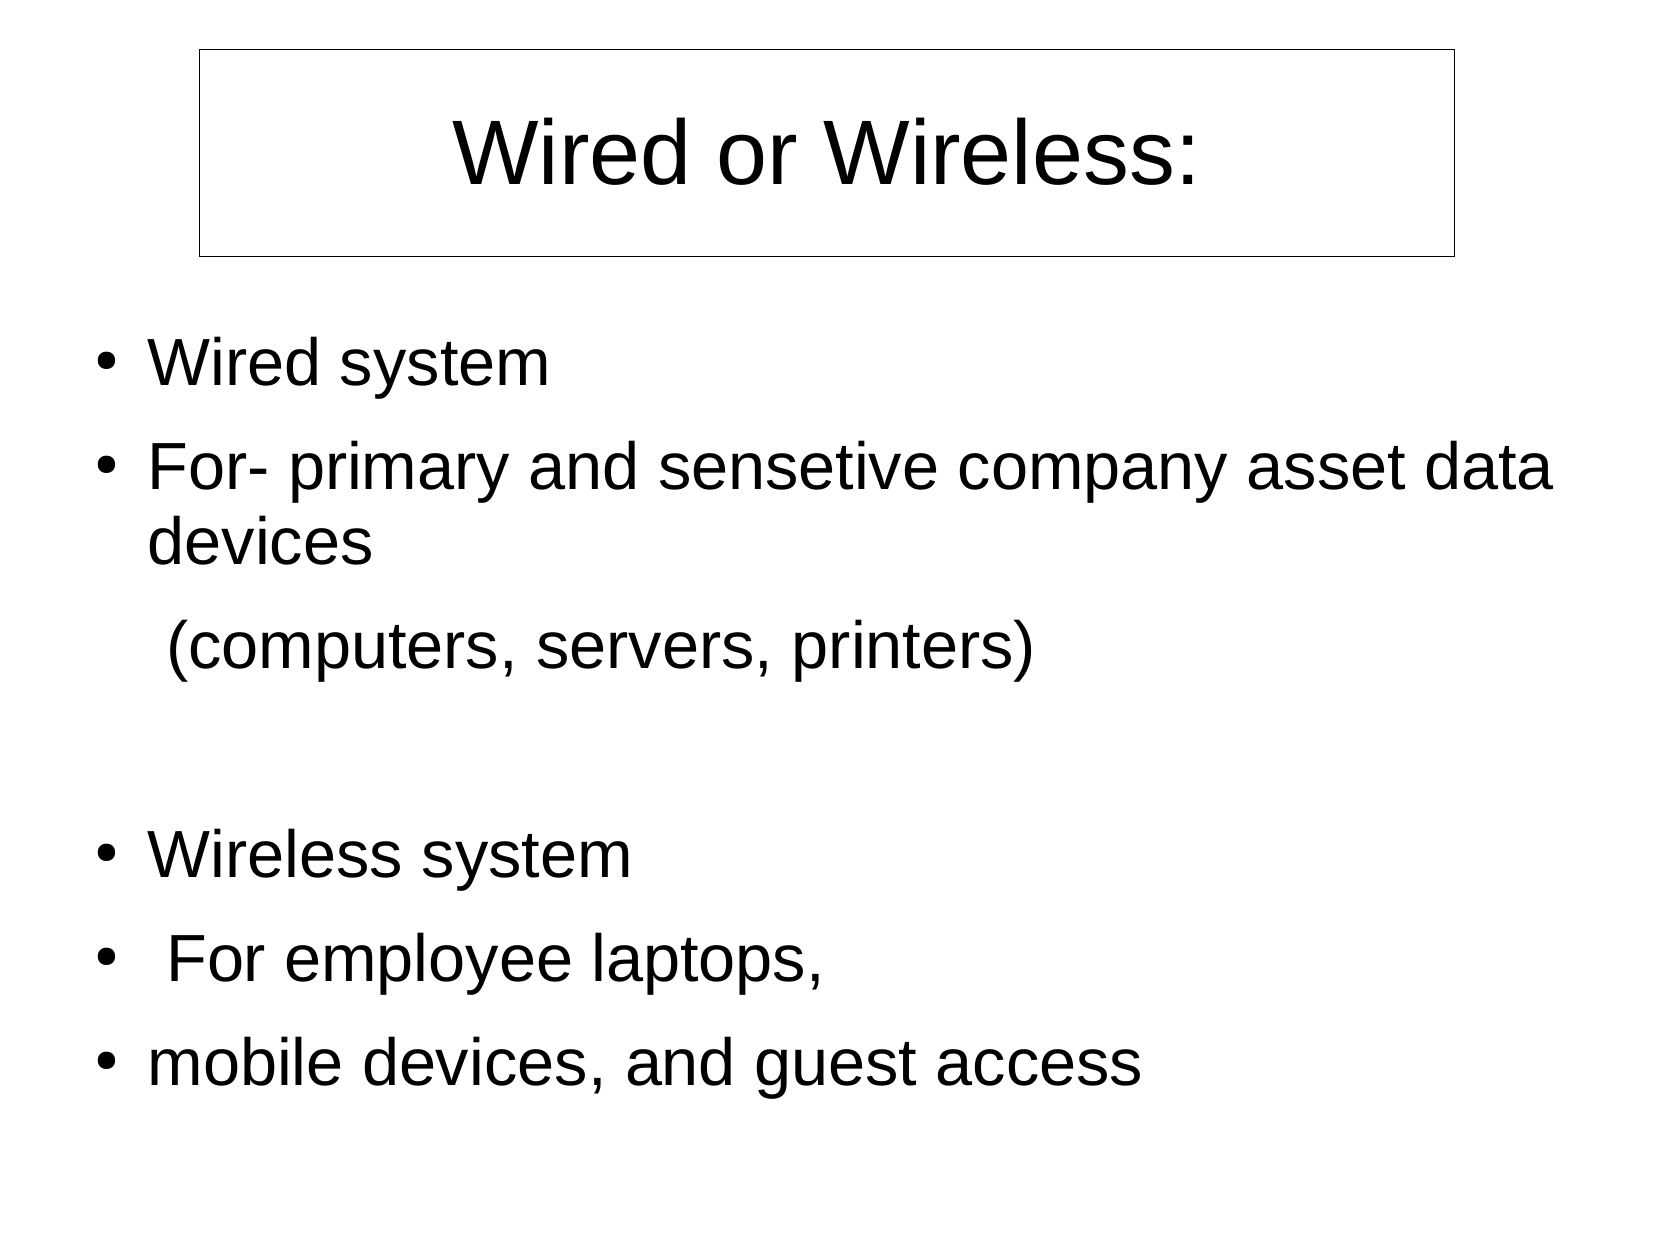

# Wired or Wireless:
Wired system
For- primary and sensetive company asset data devices
 (computers, servers, printers)
Wireless system
 For employee laptops,
mobile devices, and guest access